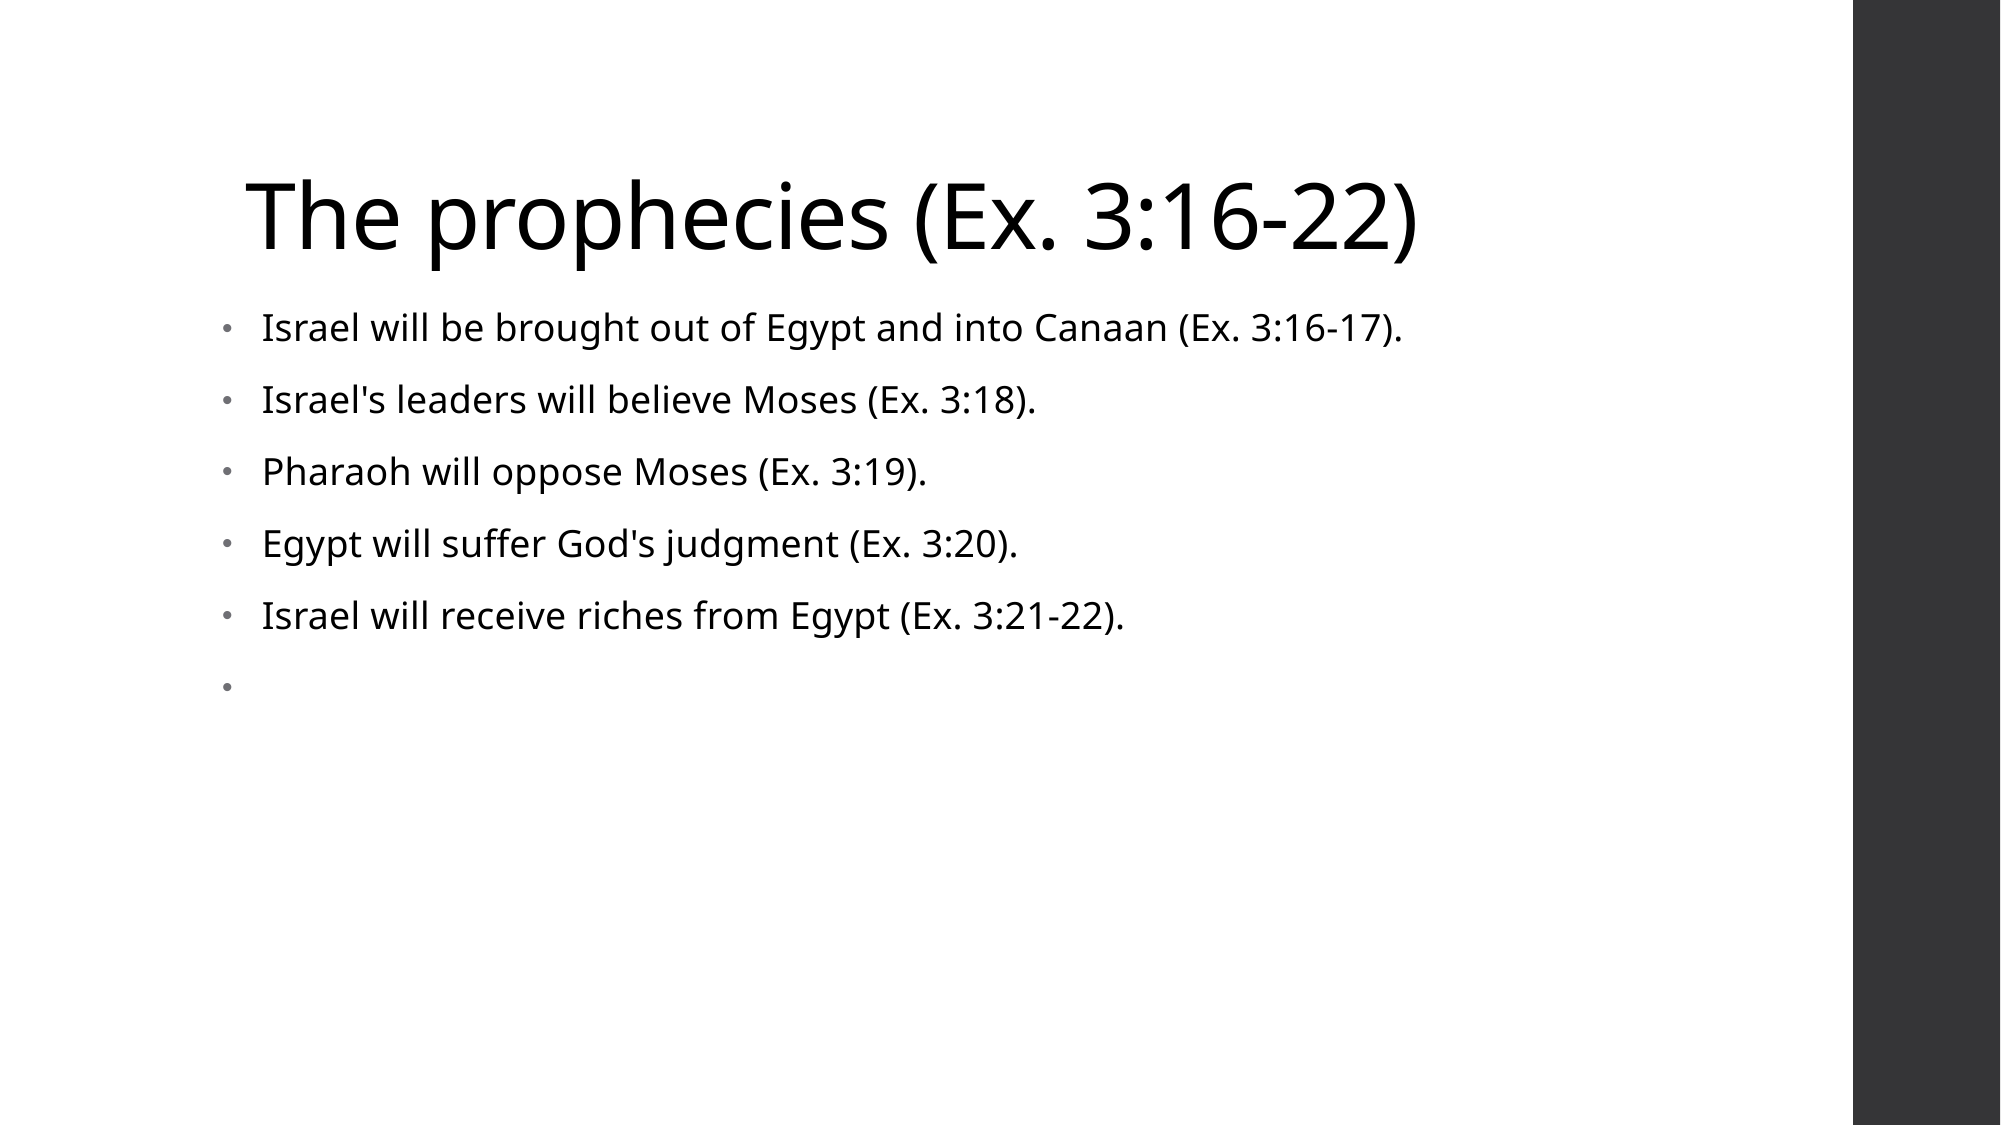

# The prophecies (Ex. 3:16-22)
 Israel will be brought out of Egypt and into Canaan (Ex. 3:16-17).
 Israel's leaders will believe Moses (Ex. 3:18).
 Pharaoh will oppose Moses (Ex. 3:19).
 Egypt will suffer God's judgment (Ex. 3:20).
 Israel will receive riches from Egypt (Ex. 3:21-22).